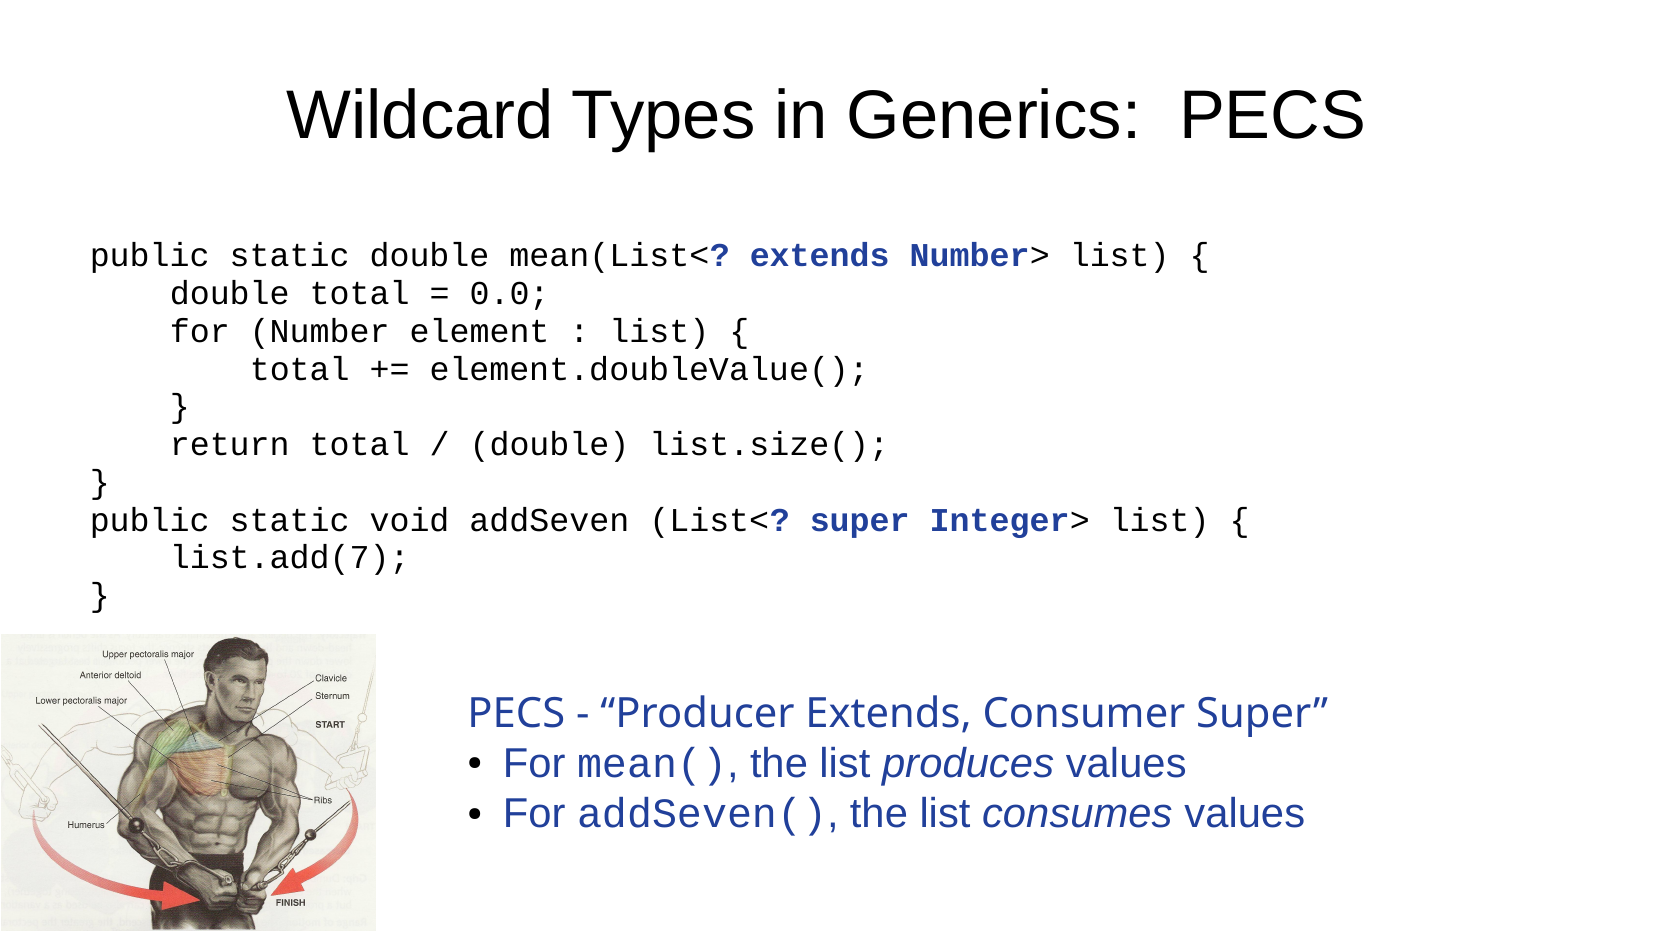

# Wildcard Types in Generics: PECS
public static double mean(List<? extends Number> list) {
 double total = 0.0;
 for (Number element : list) {
 total += element.doubleValue();
 }
 return total / (double) list.size();
}
public static void addSeven (List<? super Integer> list) {
 list.add(7);
}
PECS - “Producer Extends, Consumer Super”
For mean(), the list produces values
For addSeven(), the list consumes values